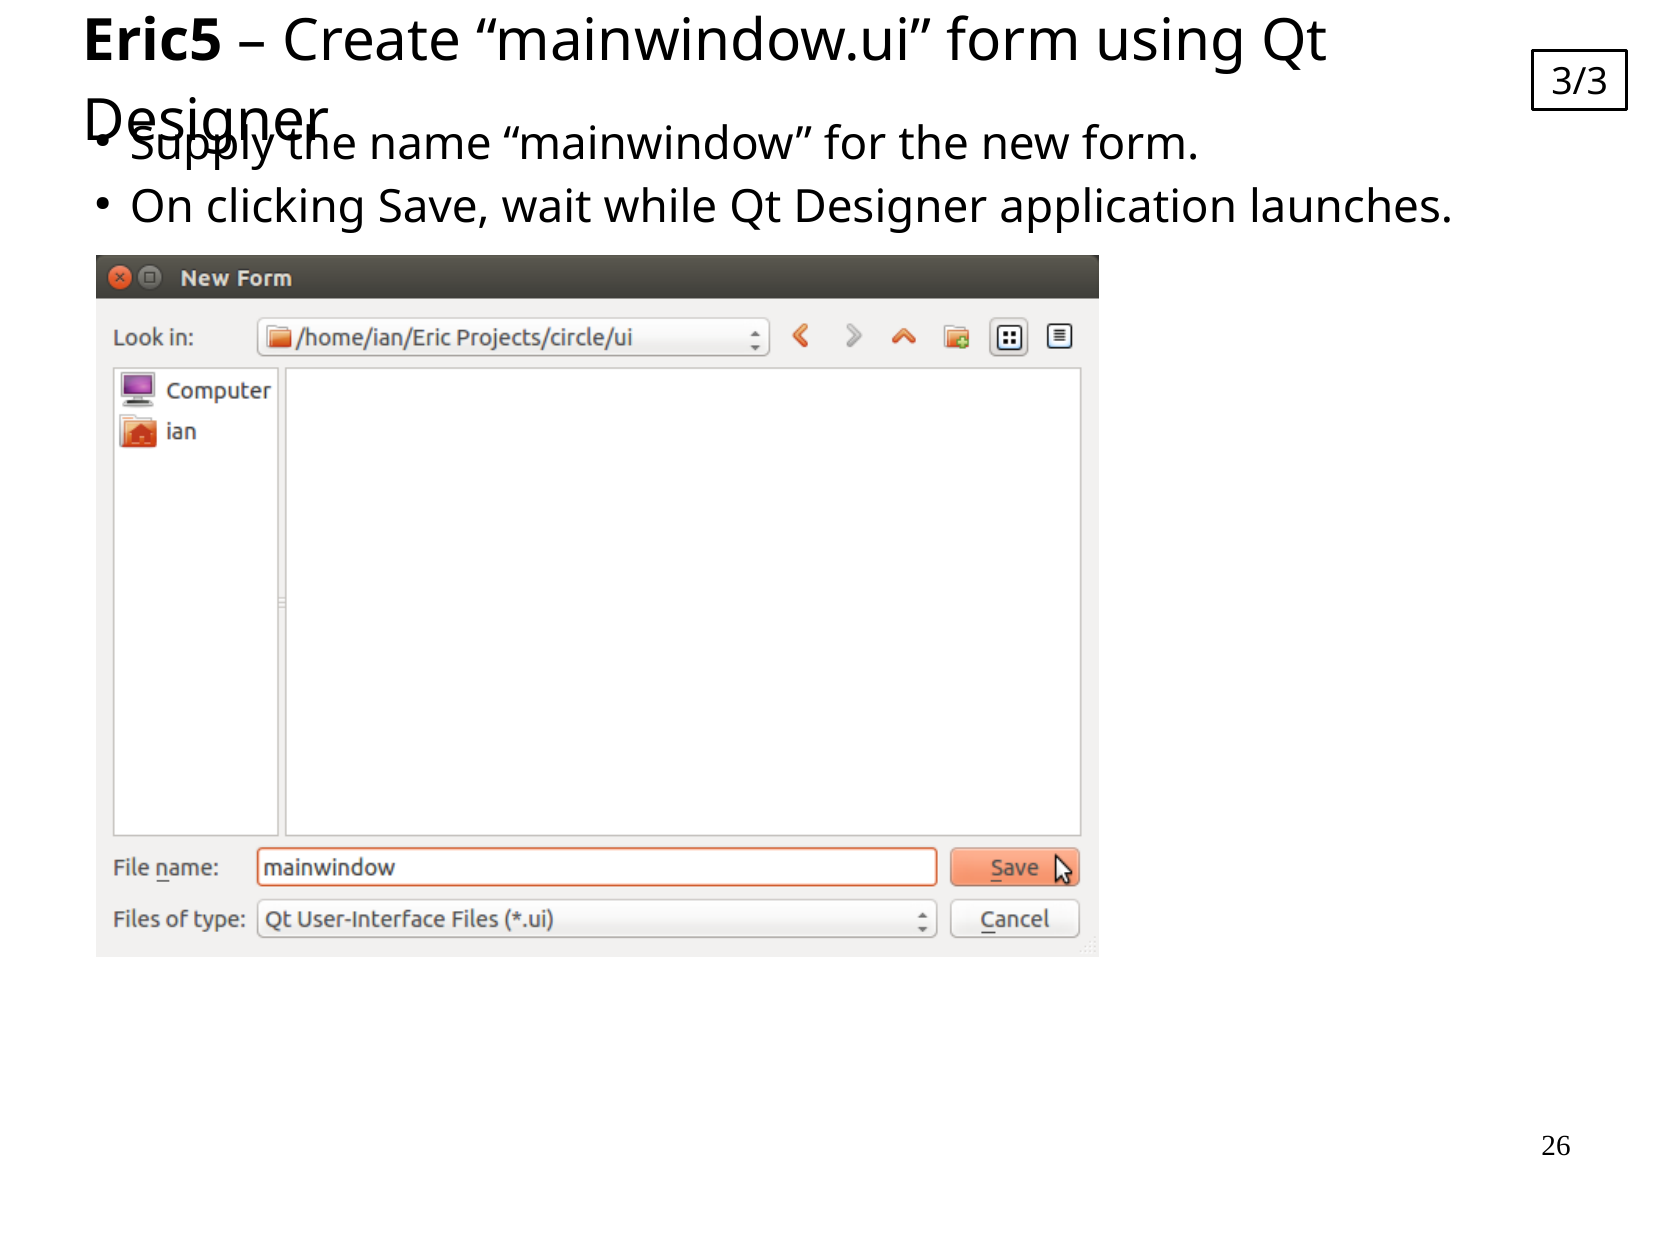

# Eric5 – Create “mainwindow.ui” form using Qt Designer
3/3
Supply the name “mainwindow” for the new form.
On clicking Save, wait while Qt Designer application launches.
26